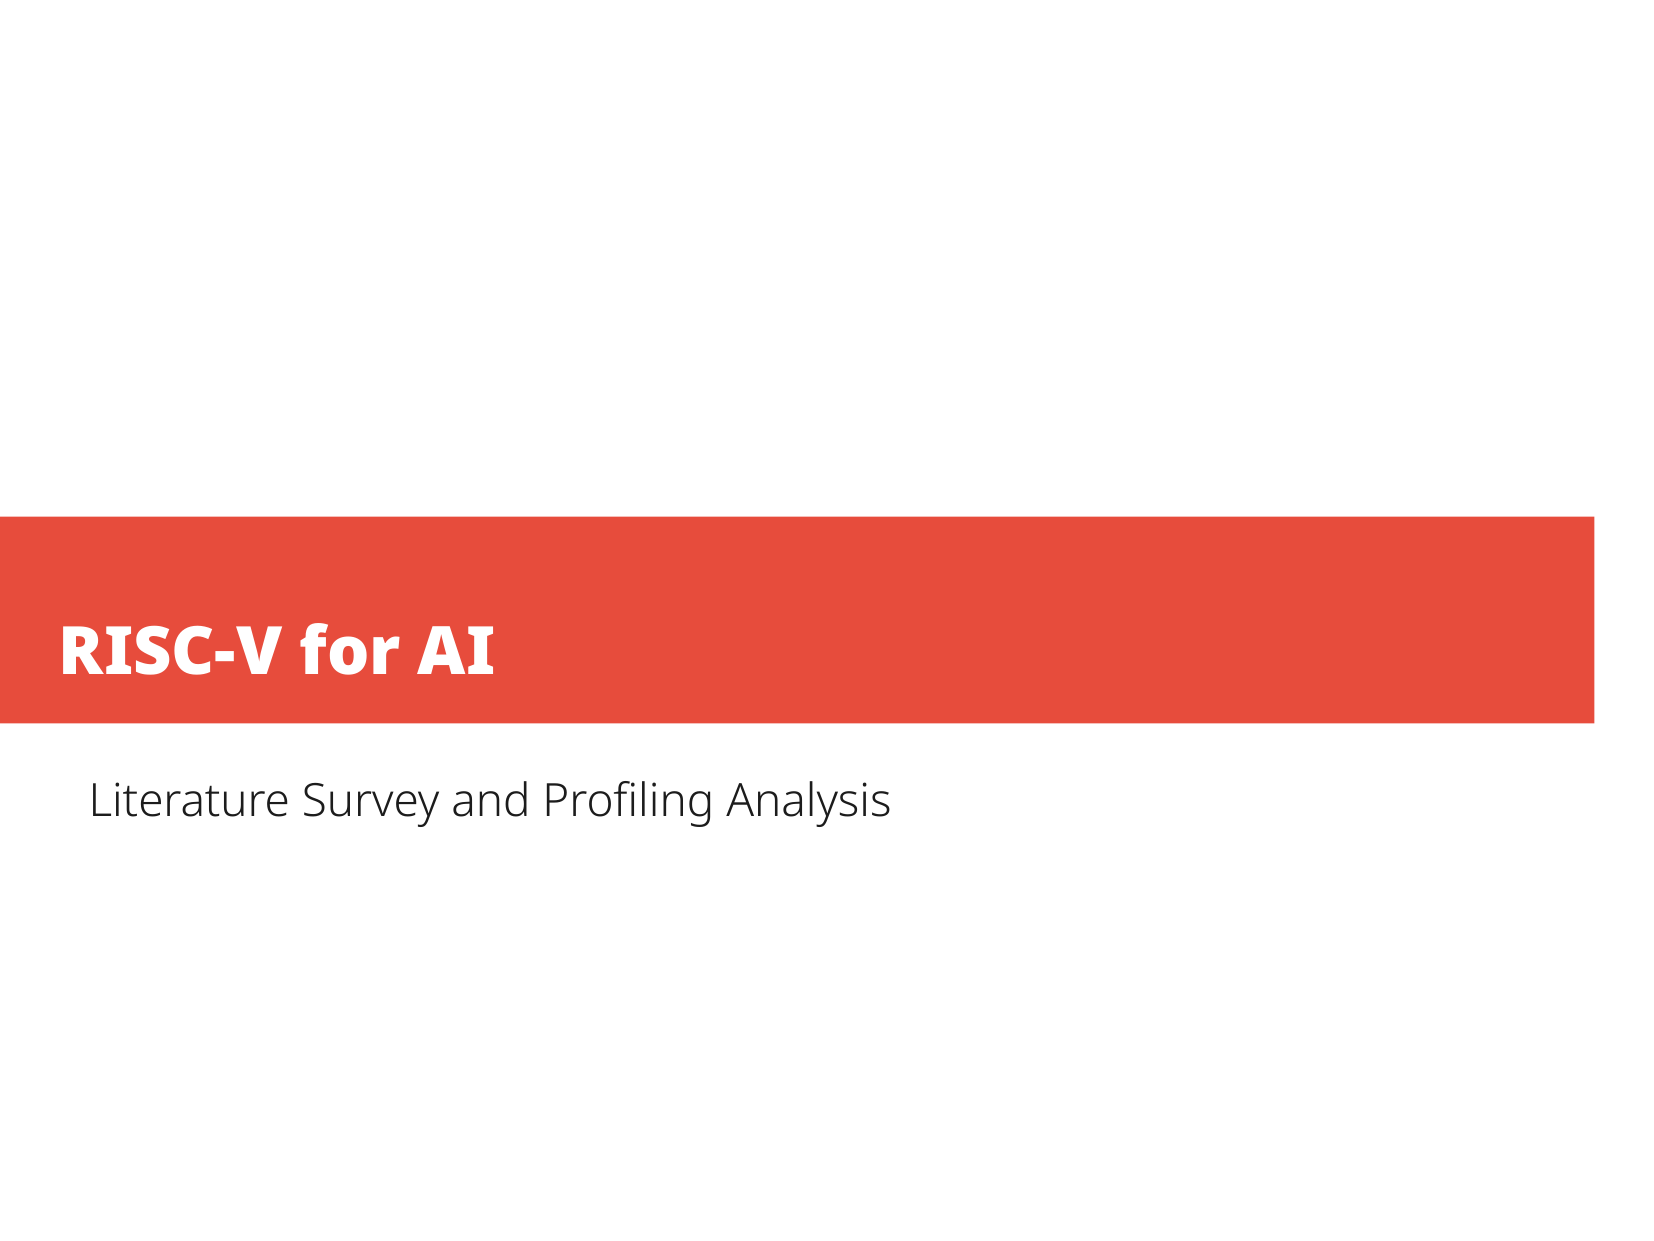

# RISC-V for AI
Literature Survey and Profiling Analysis